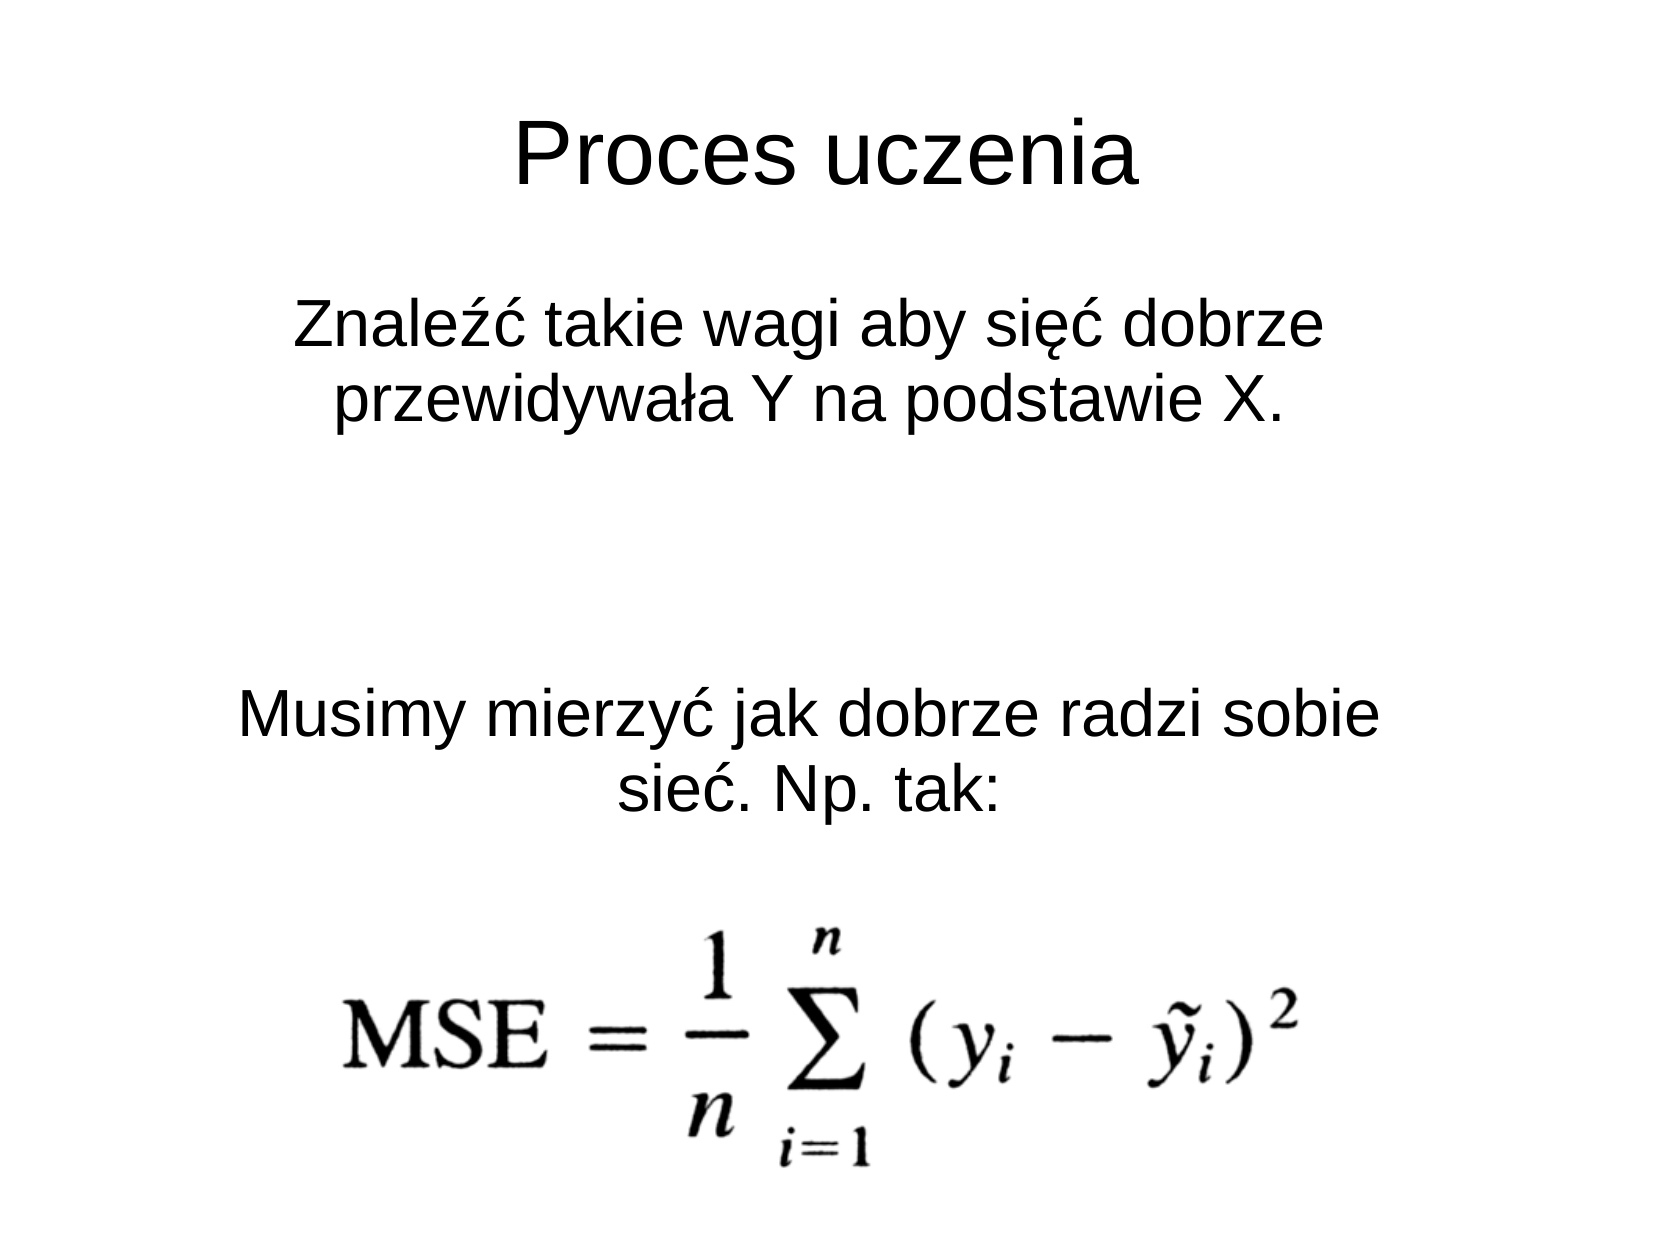

# Proces uczenia
Znaleźć takie wagi aby sięć dobrze przewidywała Y na podstawie X.
Musimy mierzyć jak dobrze radzi sobie sieć. Np. tak: